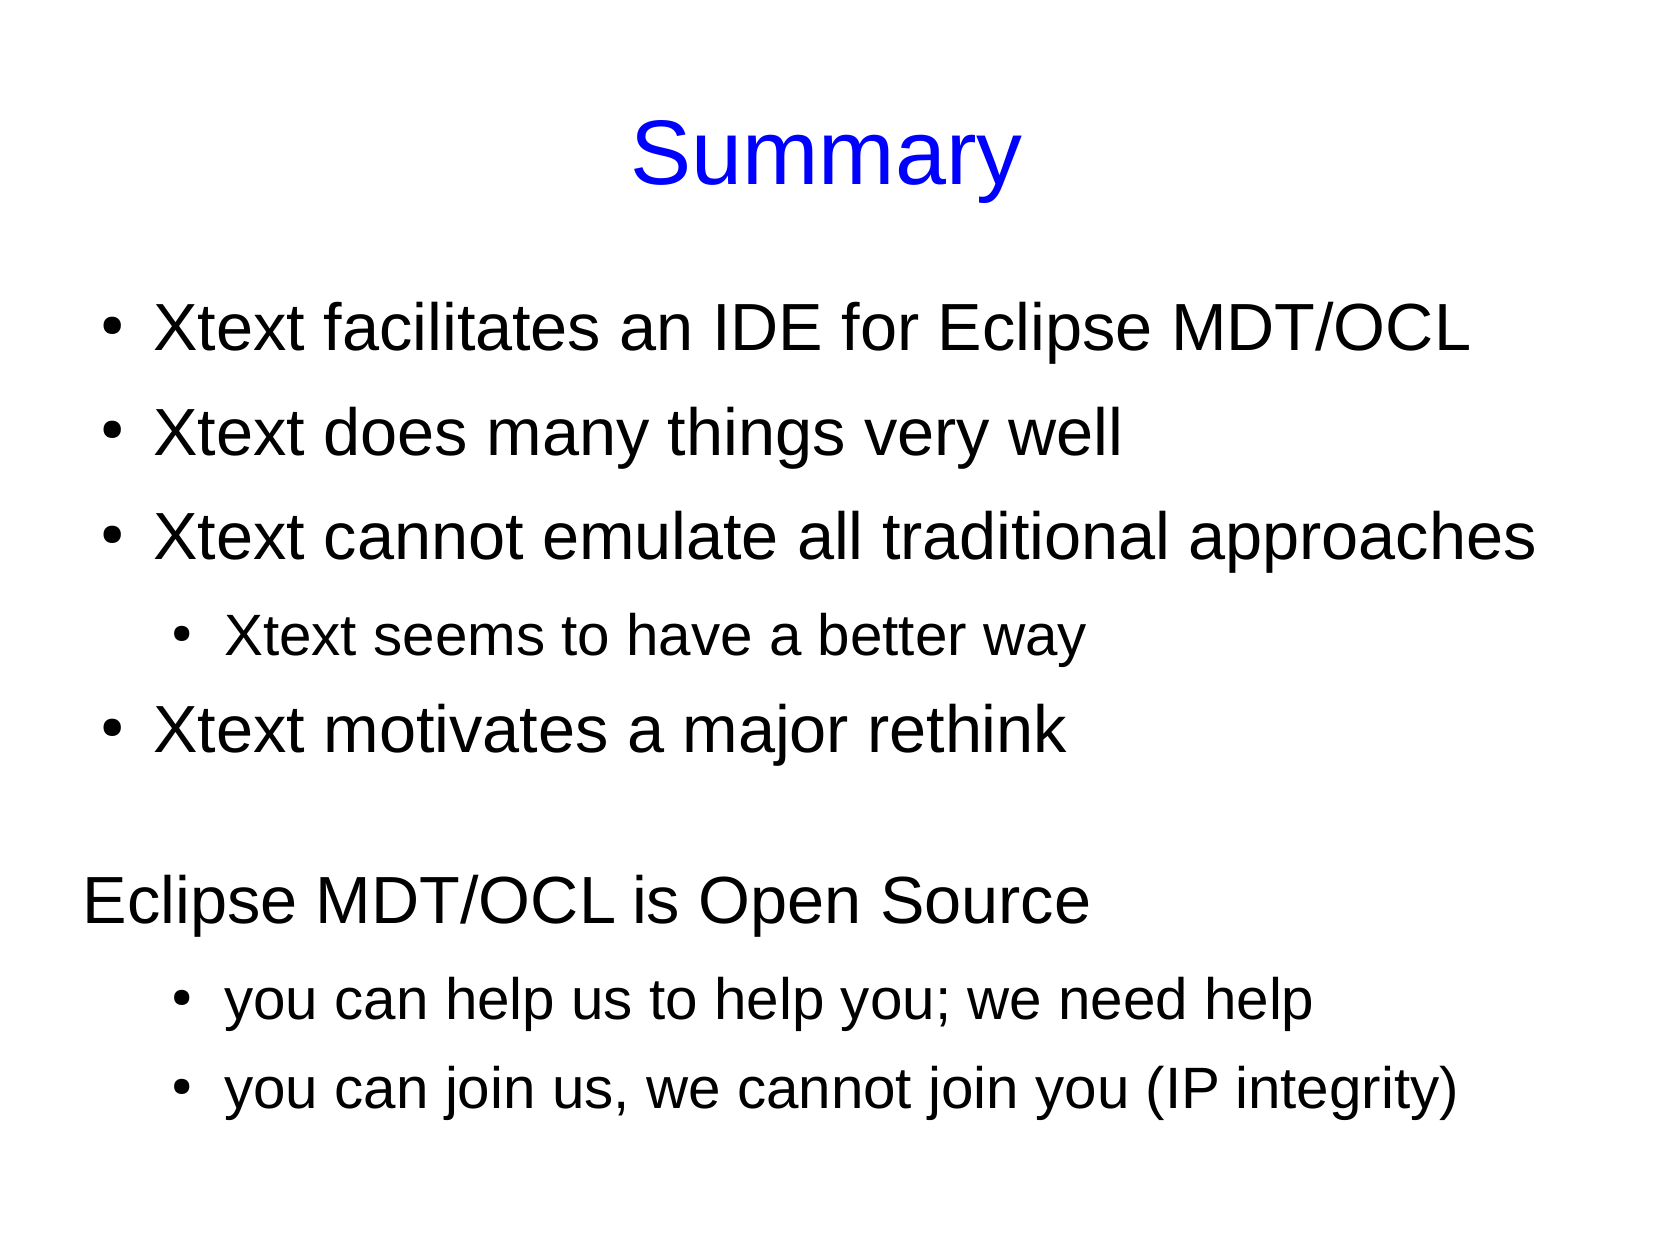

# Summary
Xtext facilitates an IDE for Eclipse MDT/OCL
Xtext does many things very well
Xtext cannot emulate all traditional approaches
Xtext seems to have a better way
Xtext motivates a major rethink
Eclipse MDT/OCL is Open Source
you can help us to help you; we need help
you can join us, we cannot join you (IP integrity)